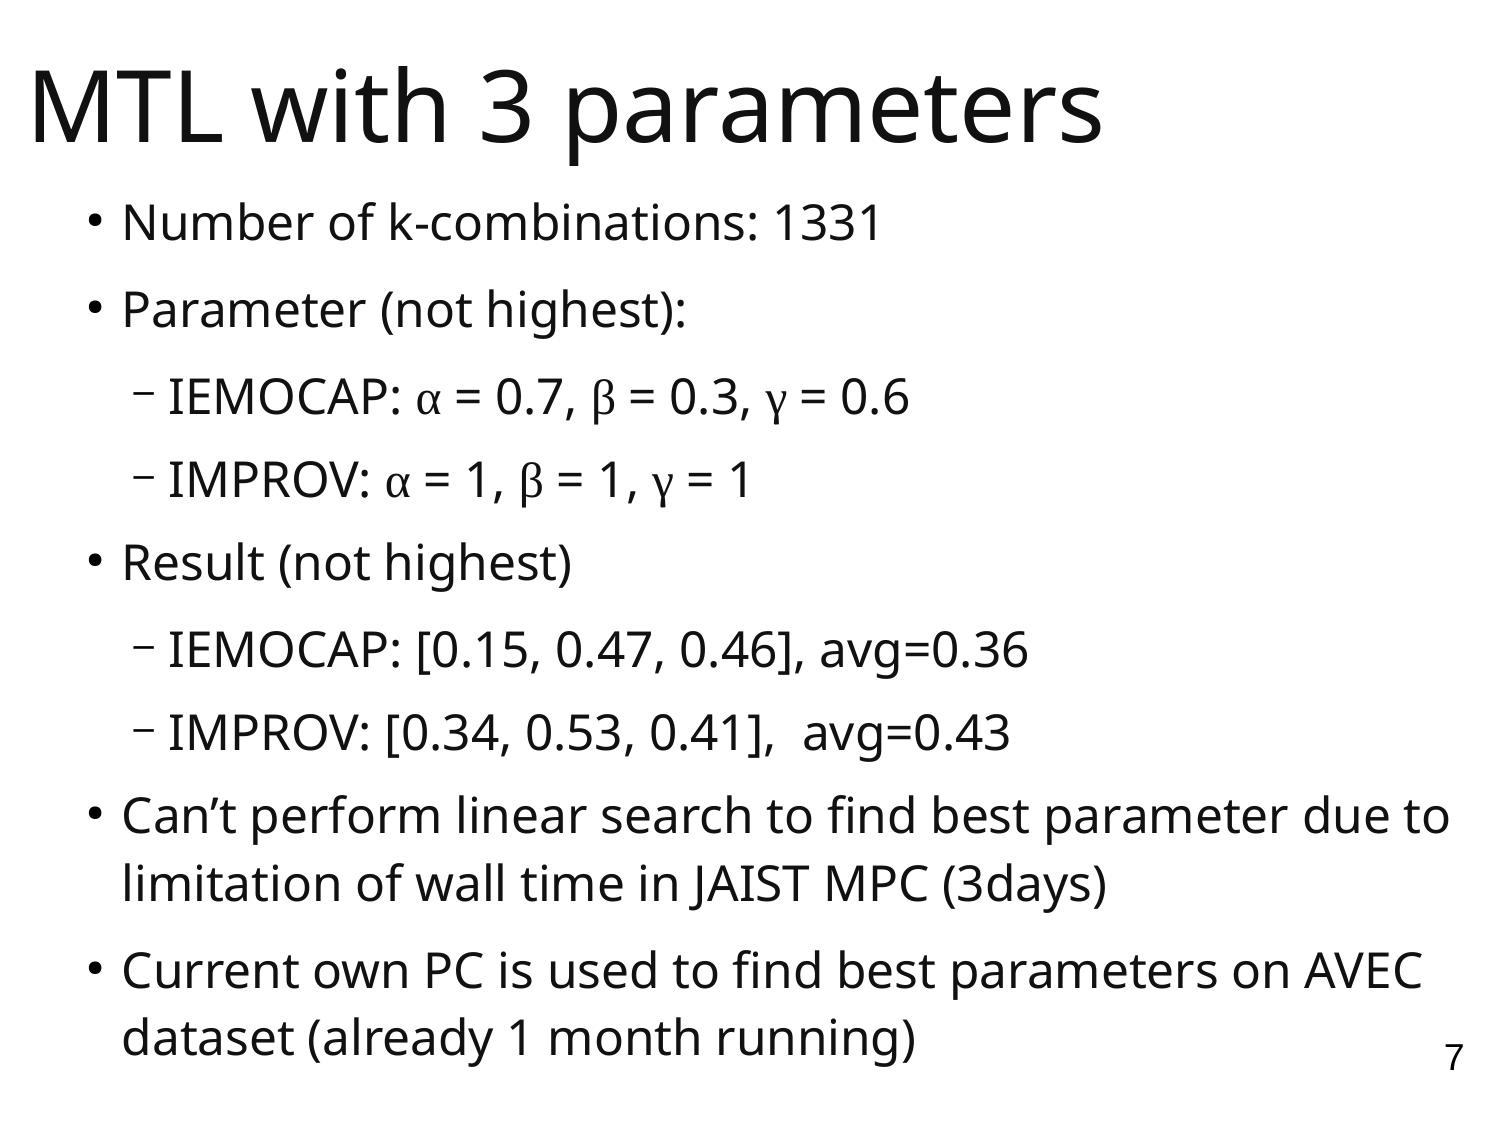

# MTL with 3 parameters
Number of k-combinations: 1331
Parameter (not highest):
IEMOCAP: α = 0.7, β = 0.3, γ = 0.6
IMPROV: α = 1, β = 1, γ = 1
Result (not highest)
IEMOCAP: [0.15, 0.47, 0.46], avg=0.36
IMPROV: [0.34, 0.53, 0.41], avg=0.43
Can’t perform linear search to find best parameter due to limitation of wall time in JAIST MPC (3days)
Current own PC is used to find best parameters on AVEC dataset (already 1 month running)